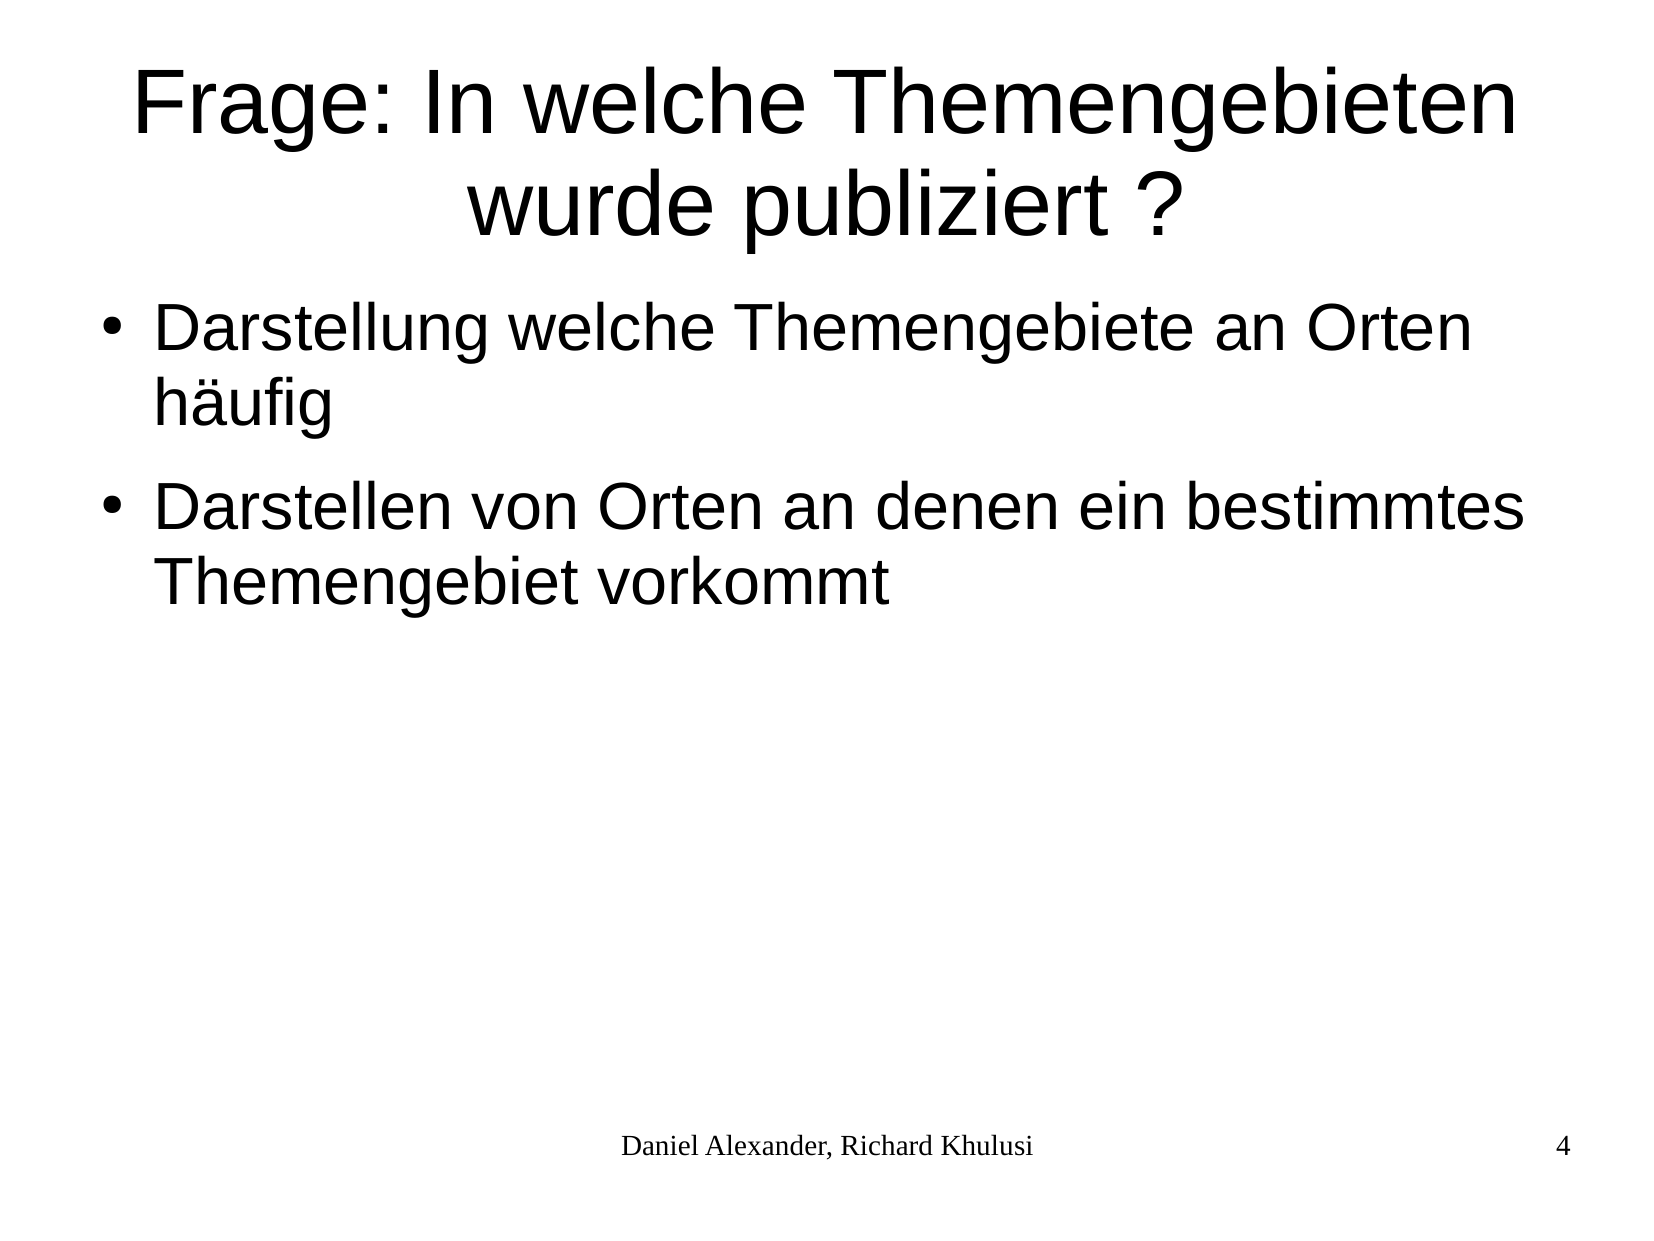

# Frage: In welche Themengebieten wurde publiziert ?
Darstellung welche Themengebiete an Orten häufig
Darstellen von Orten an denen ein bestimmtes Themengebiet vorkommt
Daniel Alexander, Richard Khulusi
4